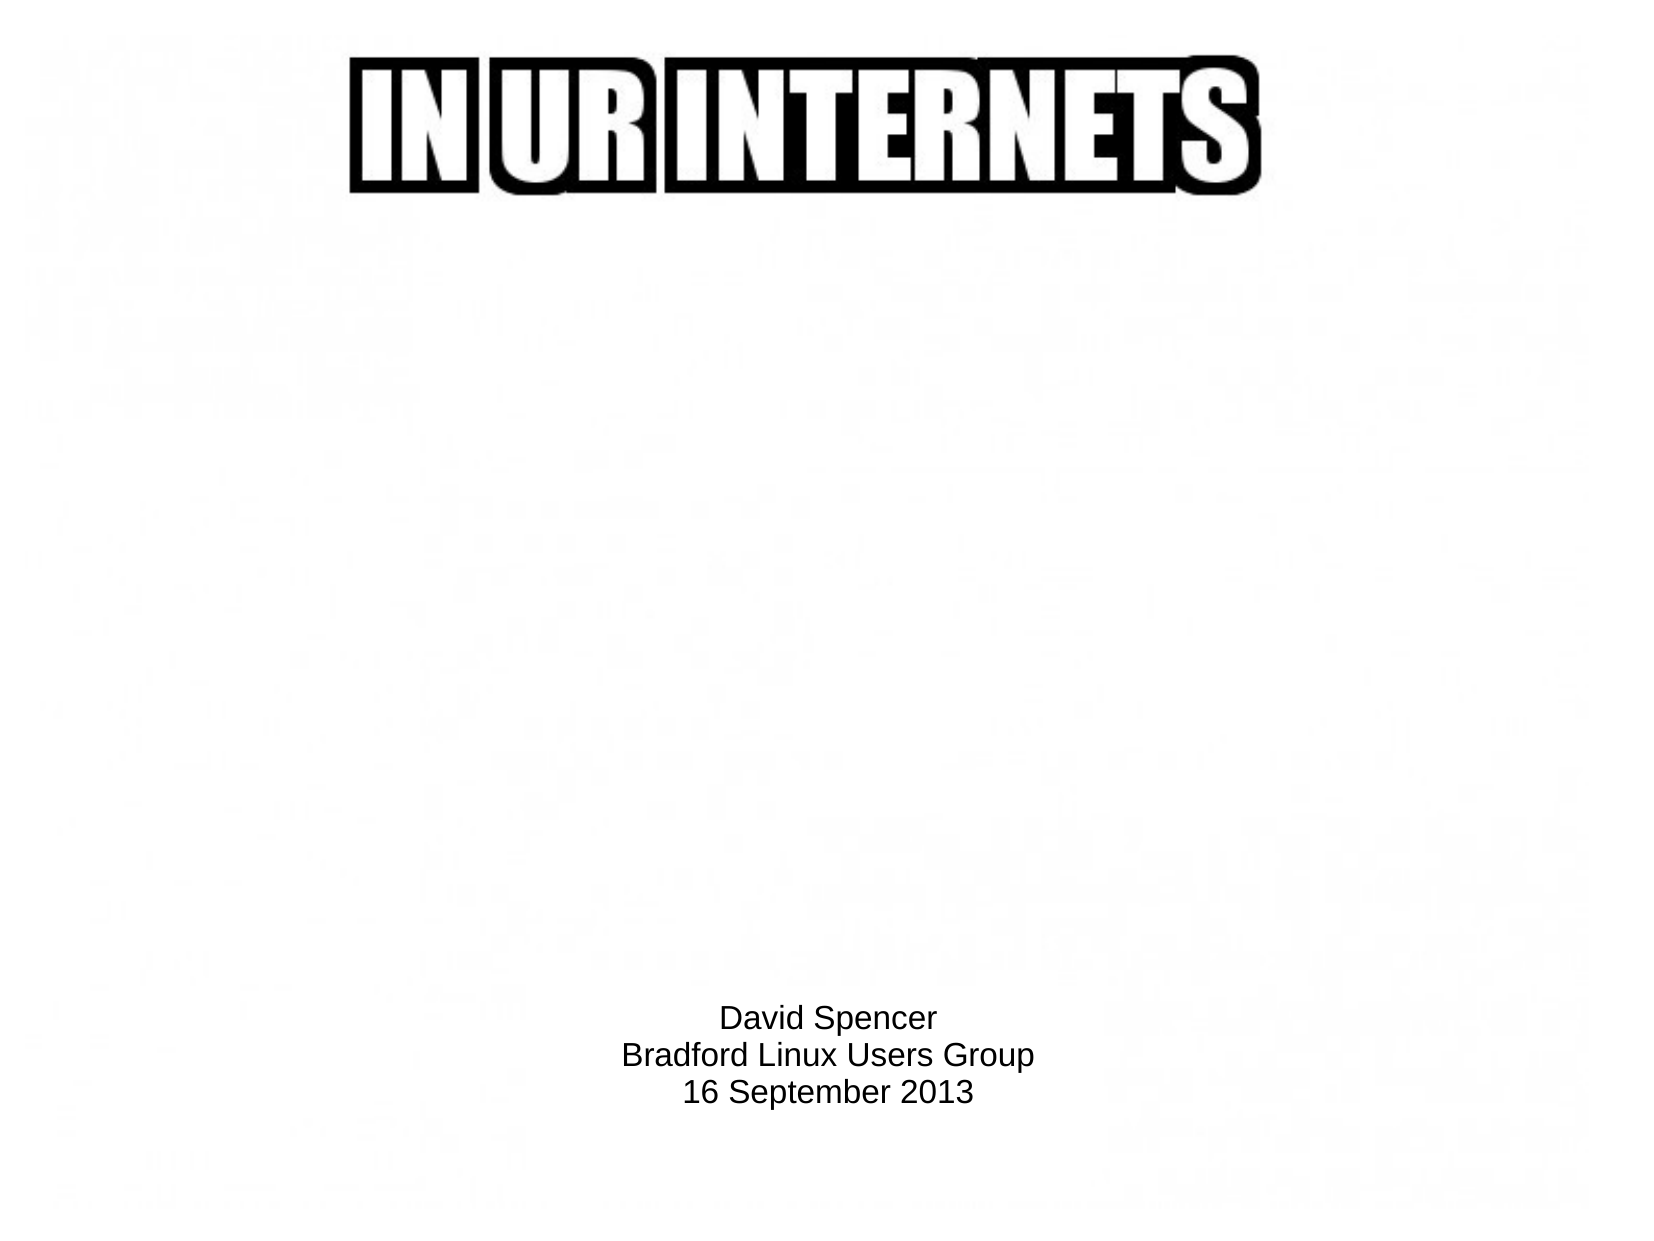

David Spencer
Bradford Linux Users Group
16 September 2013